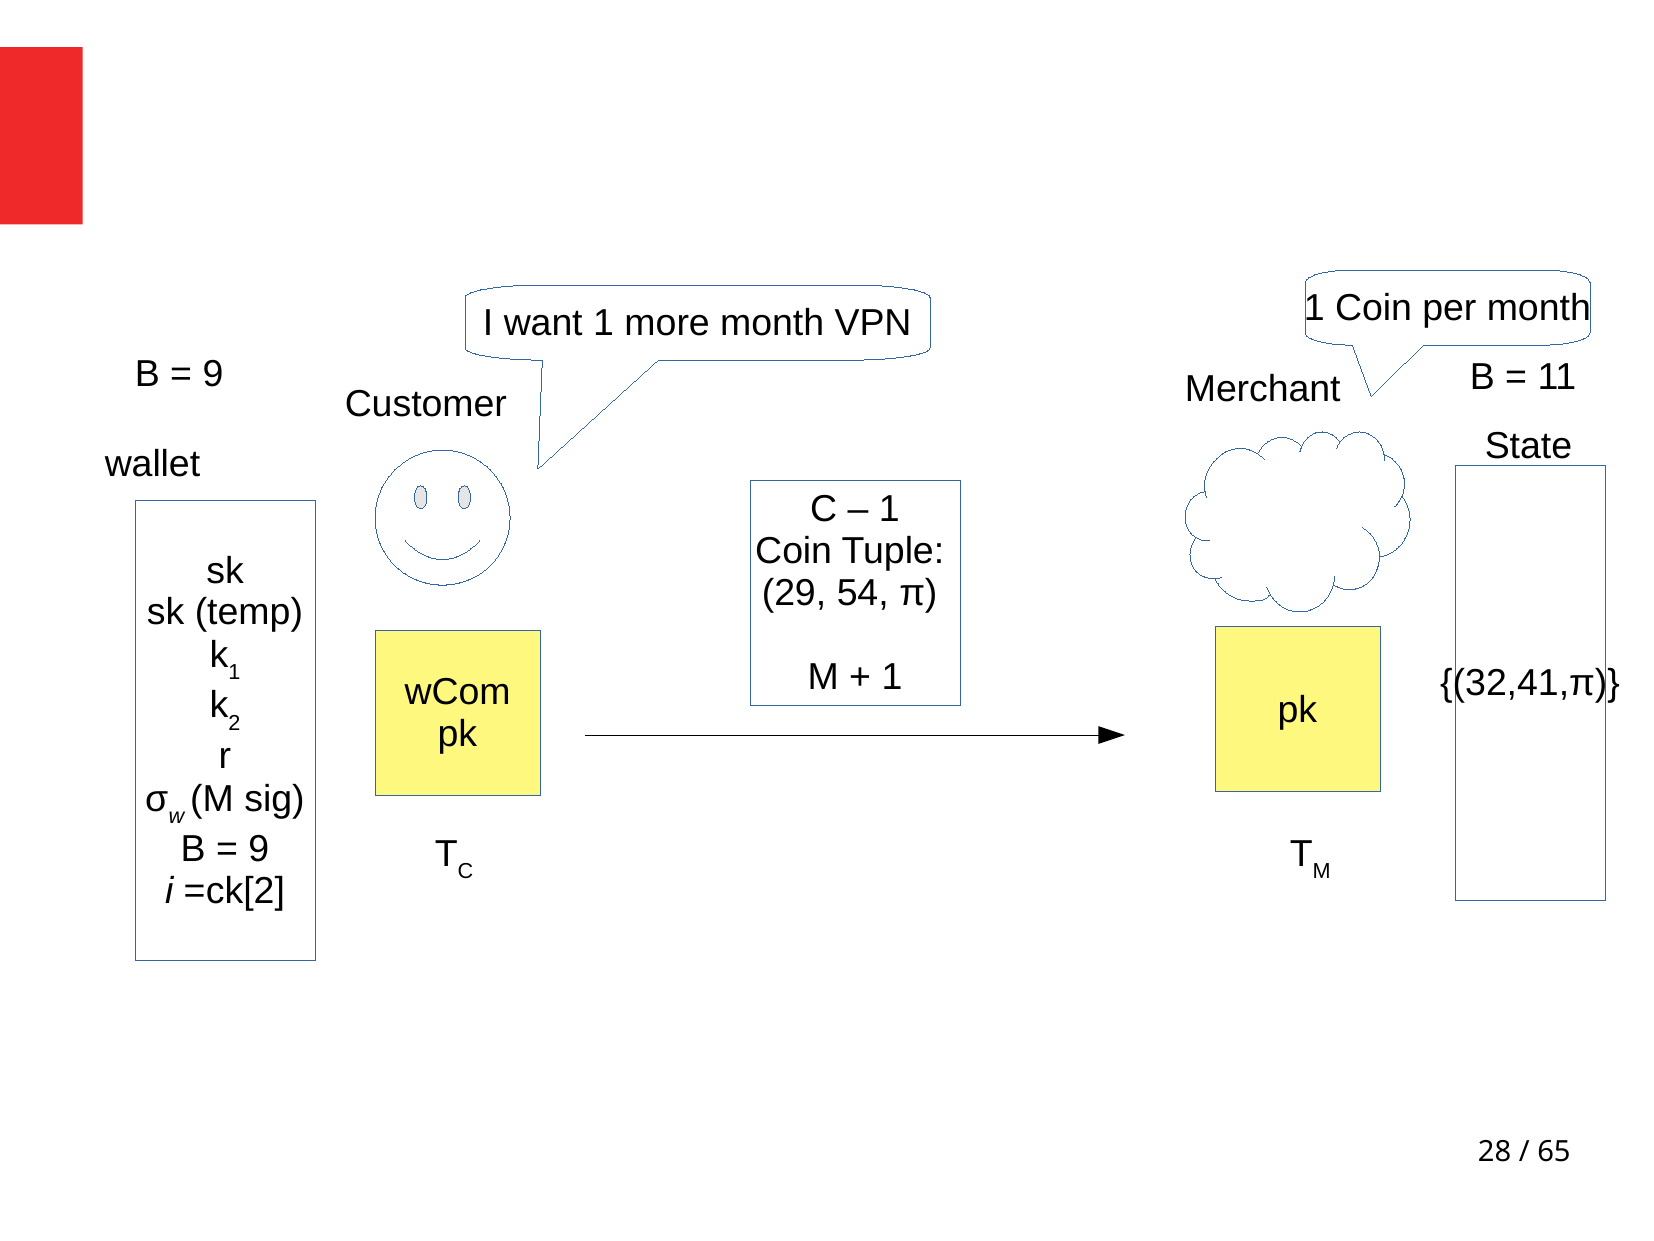

1 Coin per month
I want 1 more month VPN
B = 9
B = 11
Merchant
Customer
State
wallet
{(32,41,π)}
C – 1
Coin Tuple:
(29, 54, π)
M + 1
sk
sk (temp)
k1
k2
r
σw (M sig)
B = 9
i =ck[2]
pk
wCom
pk
TC
TM
28